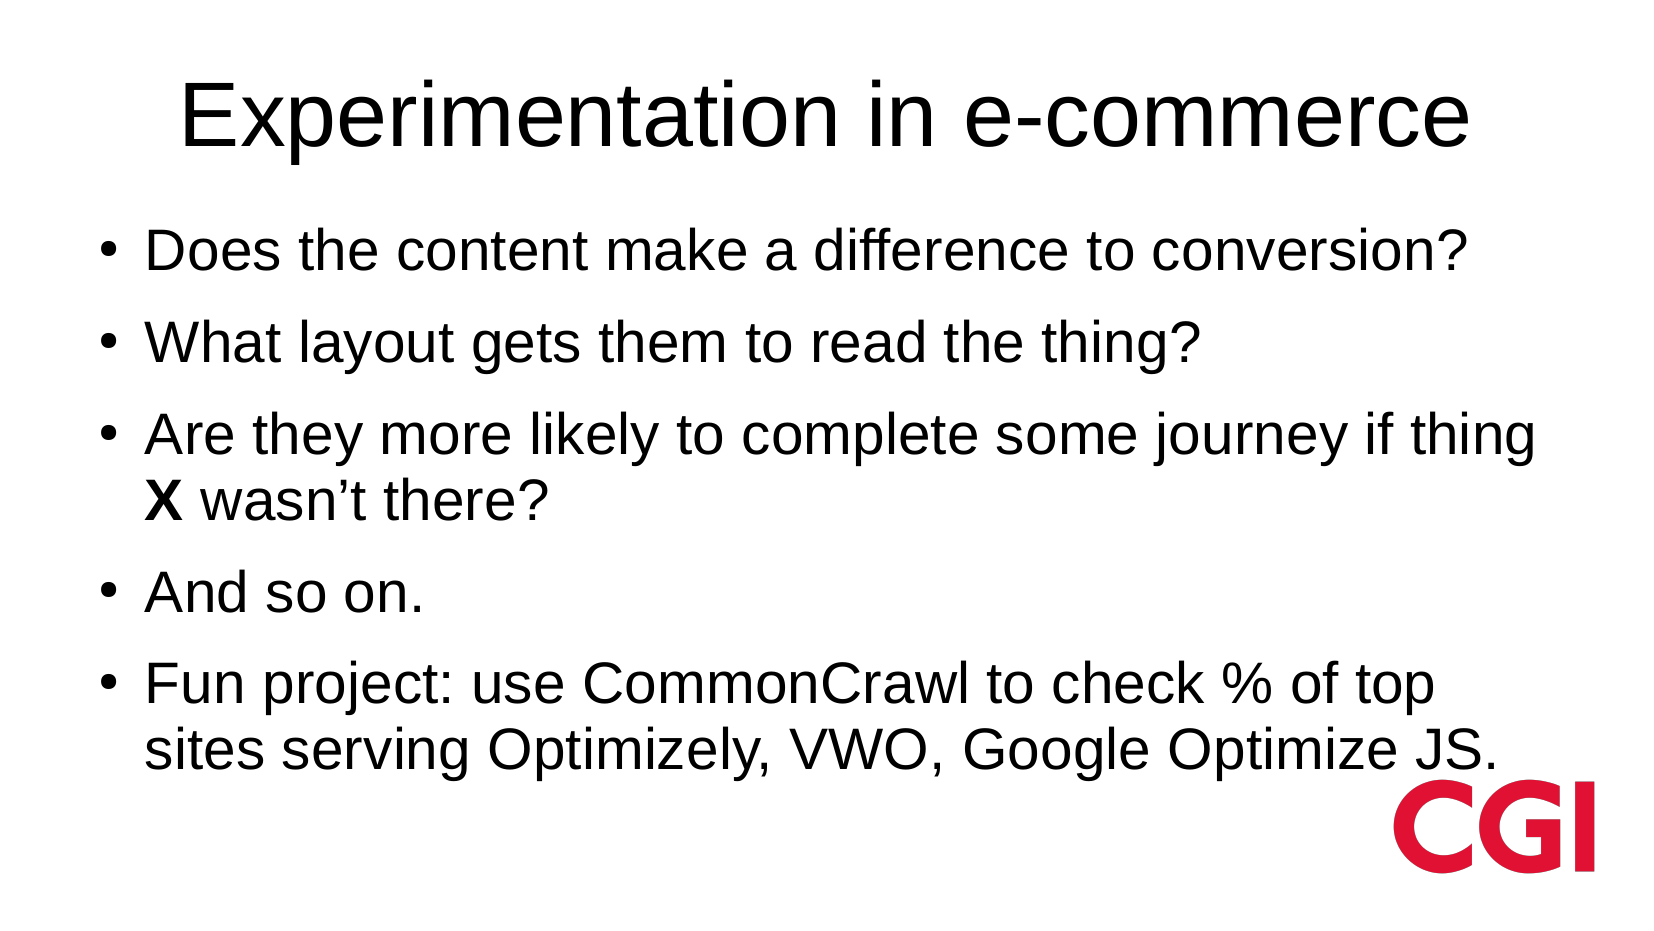

# Experimentation in e-commerce
Does the content make a difference to conversion?
What layout gets them to read the thing?
Are they more likely to complete some journey if thing X wasn’t there?
And so on.
Fun project: use CommonCrawl to check % of top sites serving Optimizely, VWO, Google Optimize JS.